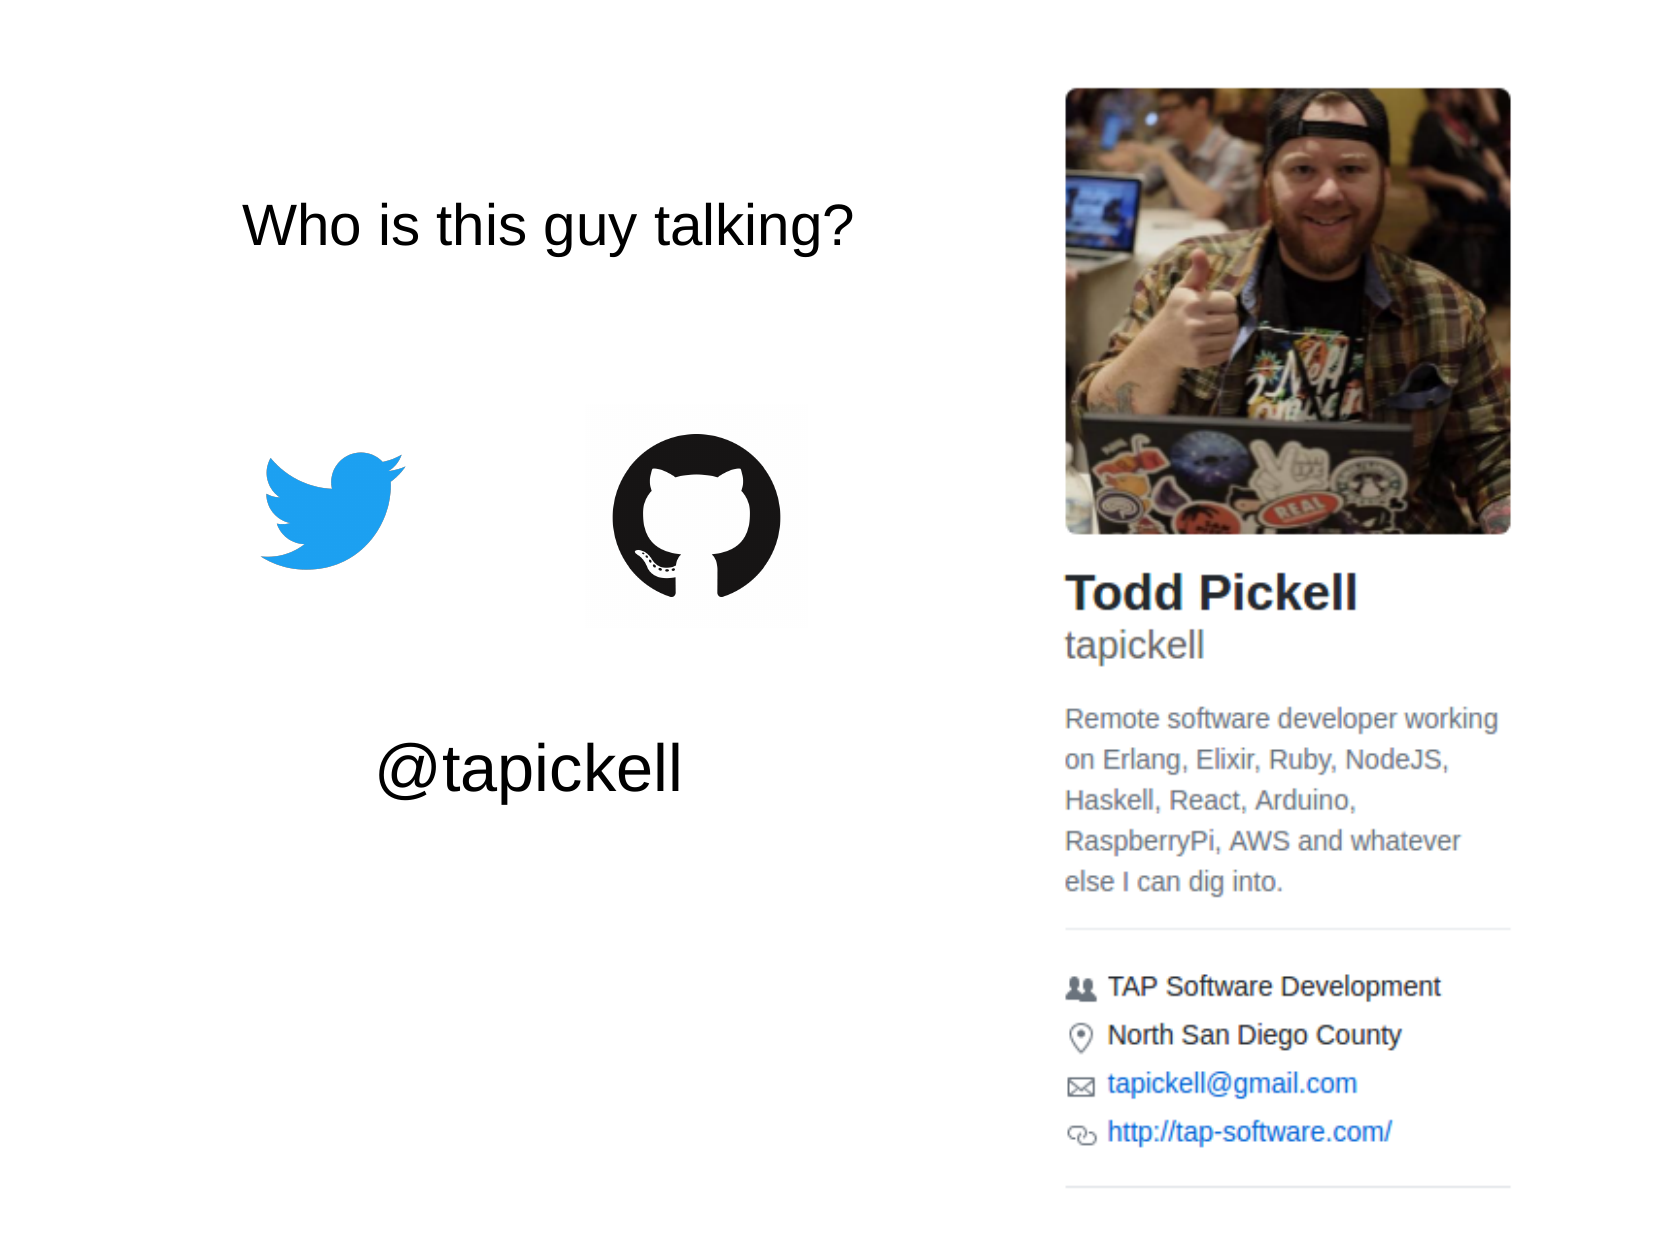

# Who is this guy talking?
@tapickell